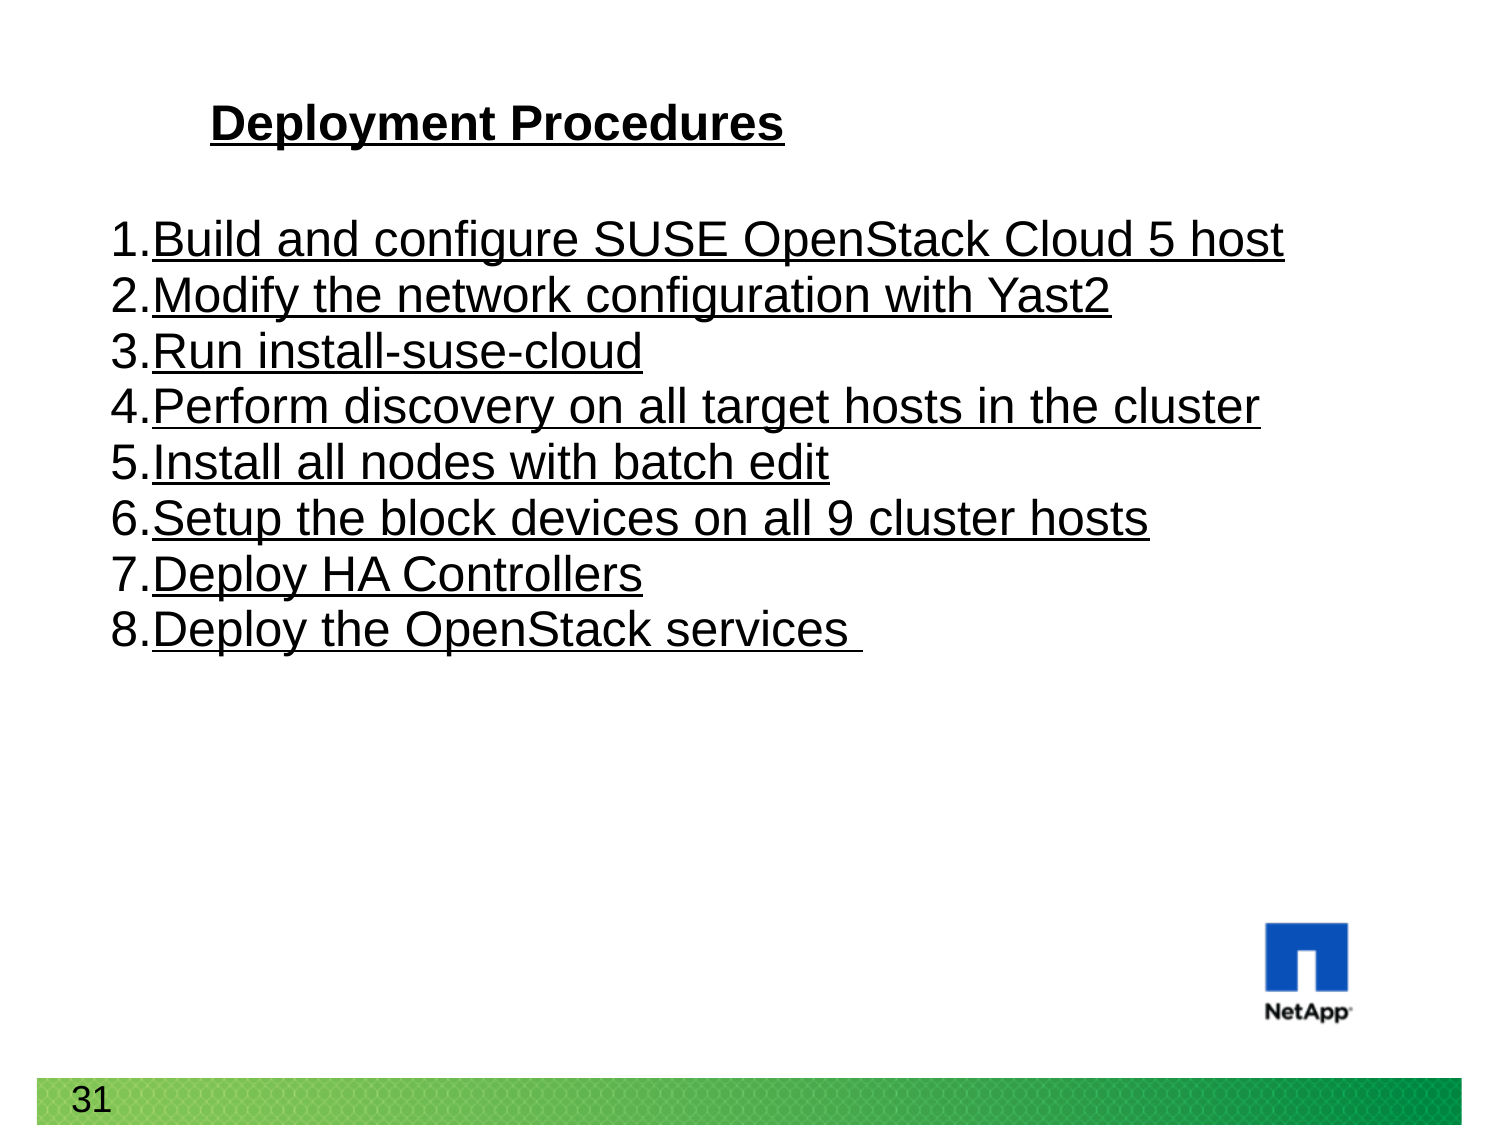

# Deployment Procedures
Build and configure SUSE OpenStack Cloud 5 host
Modify the network configuration with Yast2
Run install-suse-cloud
Perform discovery on all target hosts in the cluster
Install all nodes with batch edit
Setup the block devices on all 9 cluster hosts
Deploy HA Controllers
Deploy the OpenStack services